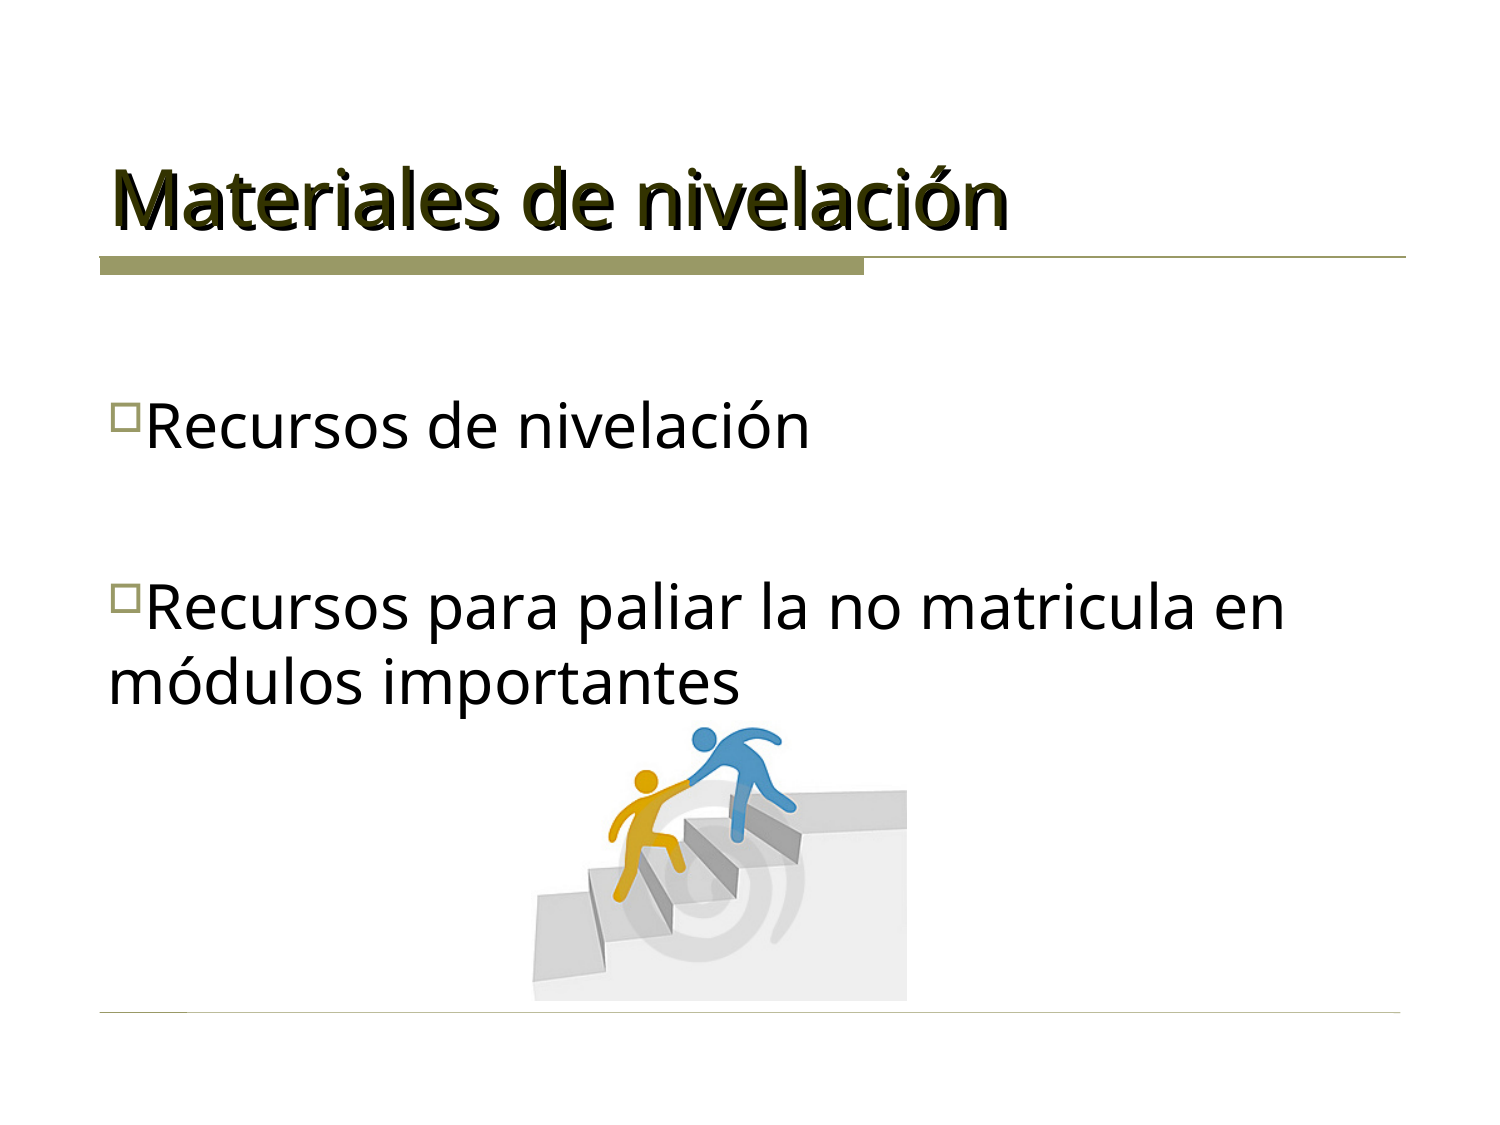

# Materiales de nivelación
Recursos de nivelación
Recursos para paliar la no matricula en módulos importantes